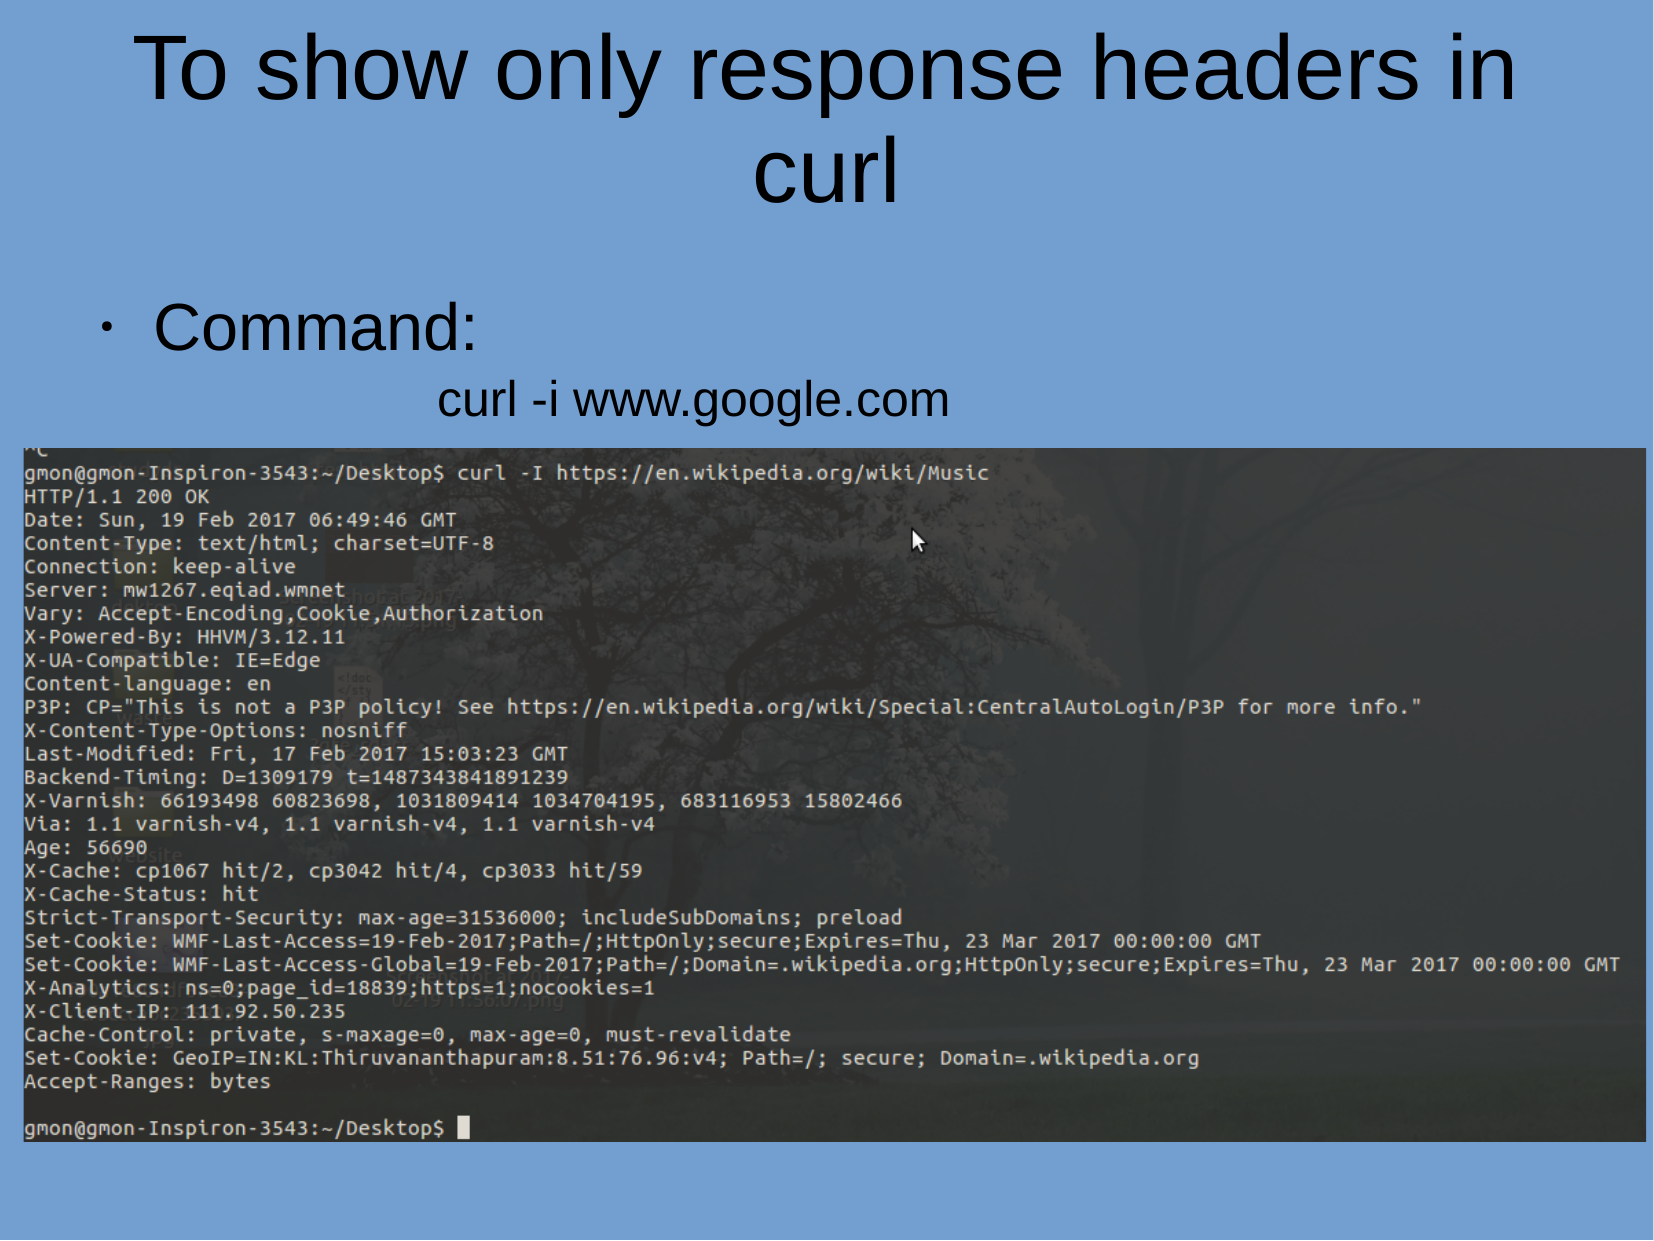

# To show only response headers in curl
Command:
curl -i www.google.com